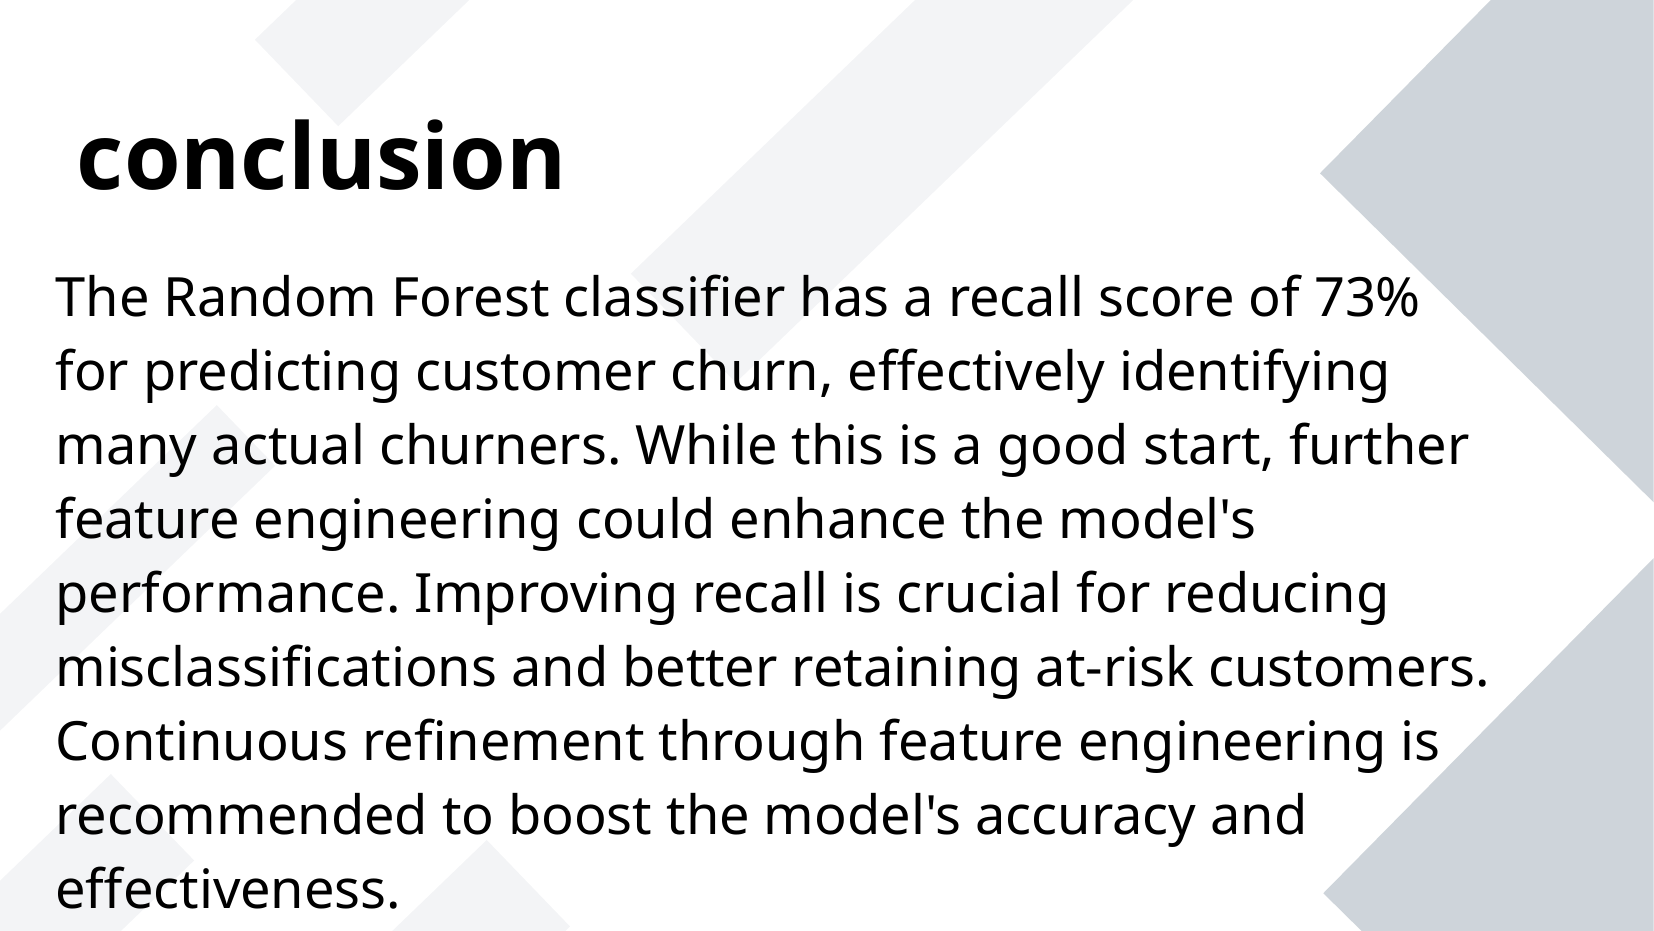

# conclusion
The Random Forest classifier has a recall score of 73% for predicting customer churn, effectively identifying many actual churners. While this is a good start, further feature engineering could enhance the model's performance. Improving recall is crucial for reducing misclassifications and better retaining at-risk customers. Continuous refinement through feature engineering is recommended to boost the model's accuracy and effectiveness.